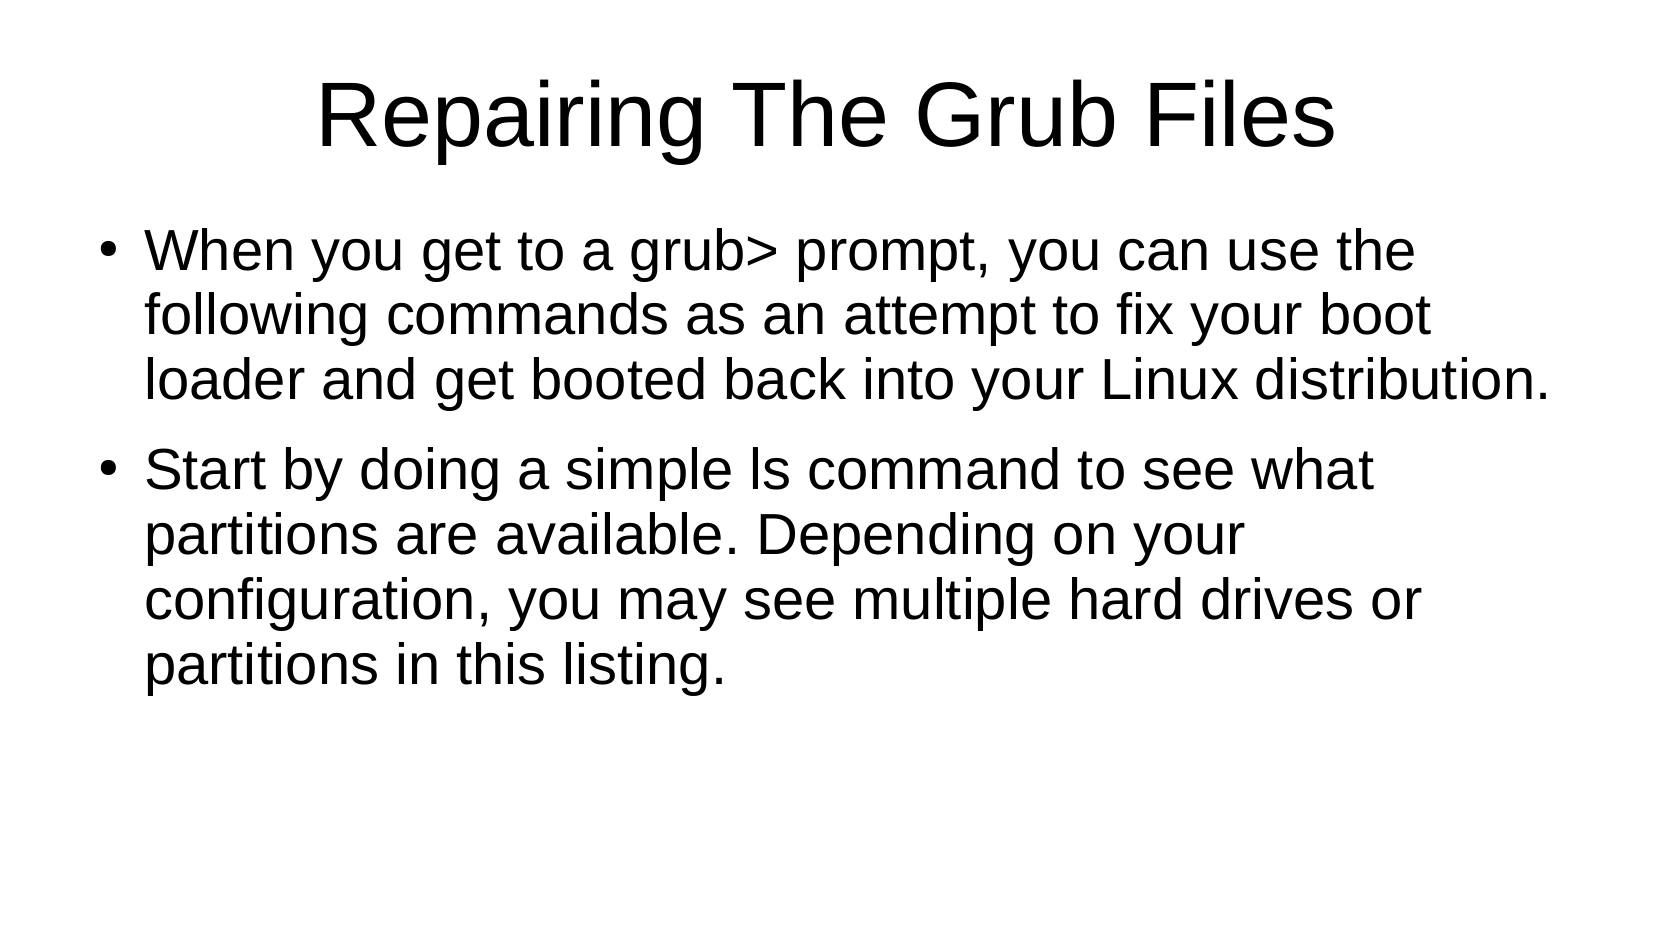

# Repairing The Grub Files
When you get to a grub> prompt, you can use the following commands as an attempt to fix your boot loader and get booted back into your Linux distribution.
Start by doing a simple ls command to see what partitions are available. Depending on your configuration, you may see multiple hard drives or partitions in this listing.